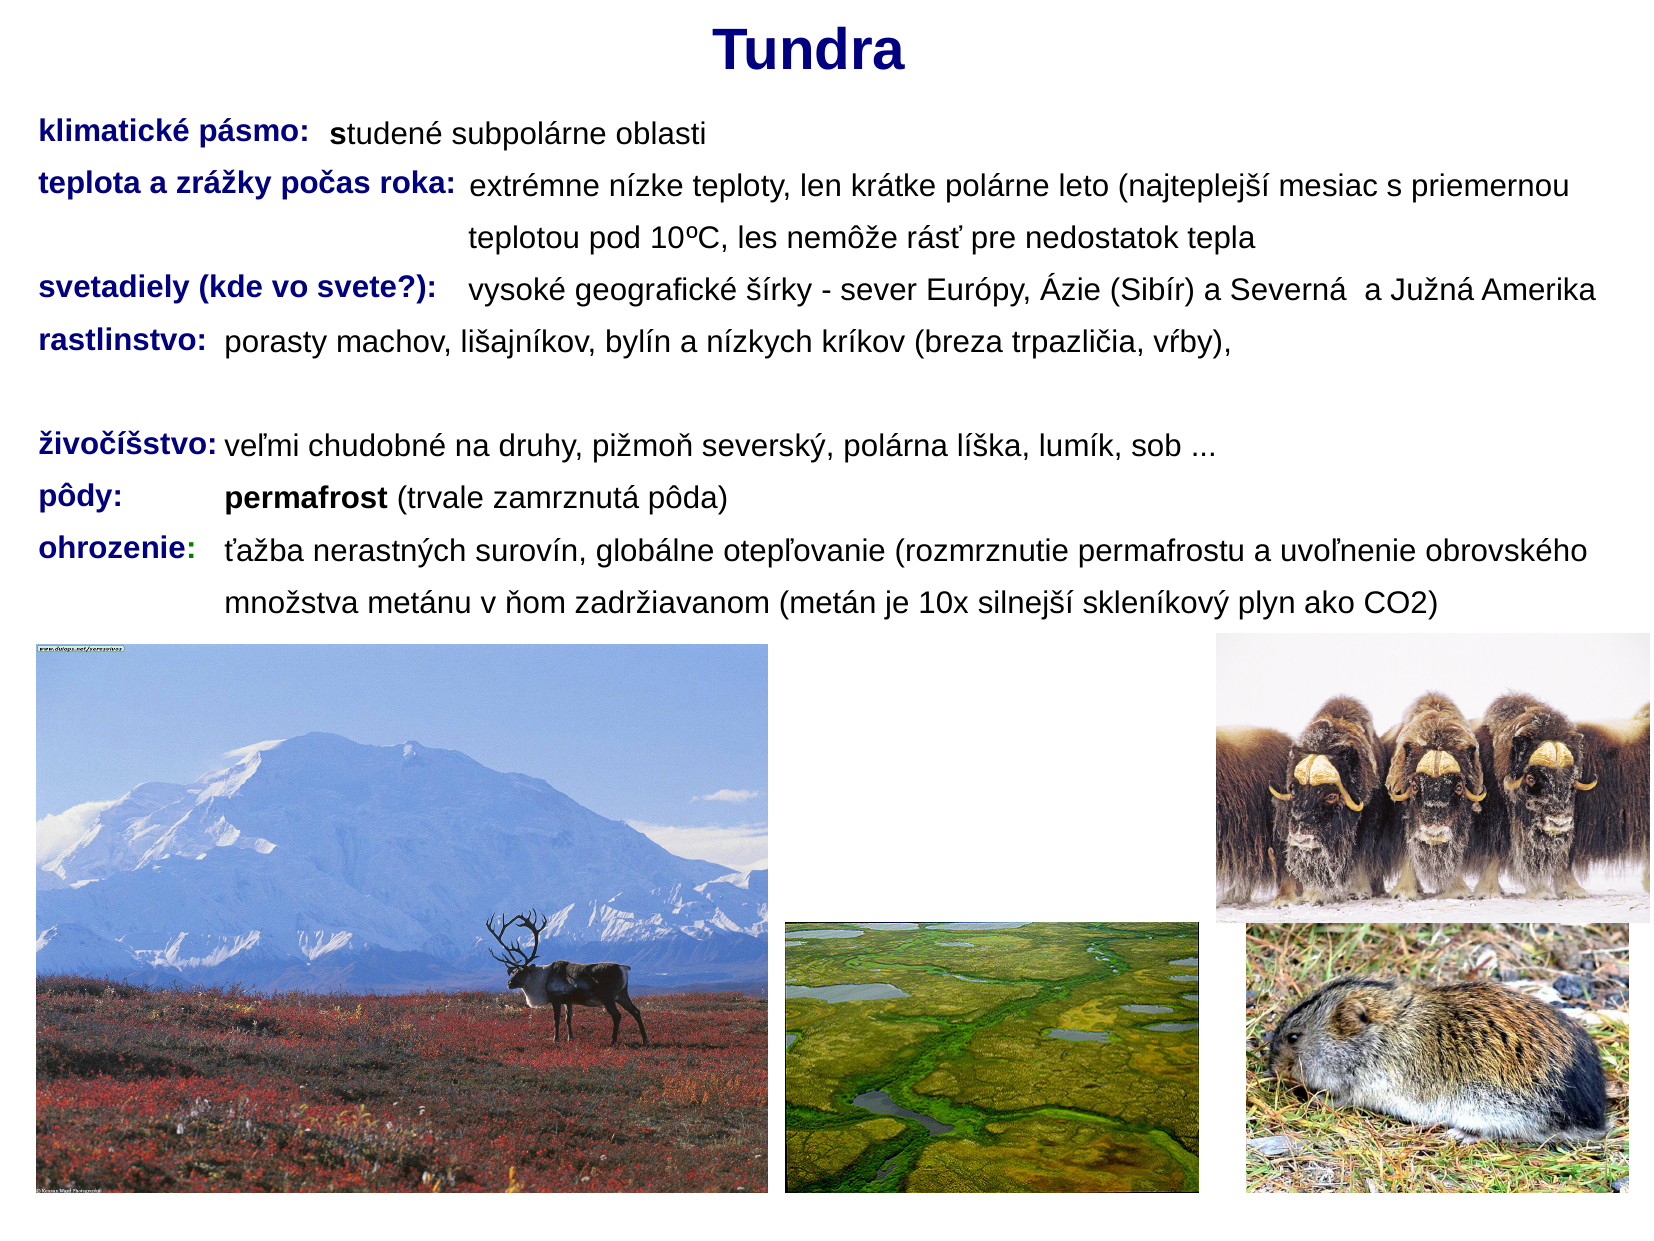

Tundra
klimatické pásmo:
teplota a zrážky počas roka:
svetadiely (kde vo svete?):
rastlinstvo:
živočíšstvo:
pôdy:
ohrozenie:
 studené subpolárne oblasti
 extrémne nízke teploty, len krátke polárne leto (najteplejší mesiac s priemernou
 teplotou pod 10ºC, les nemôže rásť pre nedostatok tepla
 vysoké geografické šírky - sever Európy, Ázie (Sibír) a Severná a Južná Amerika
 porasty machov, lišajníkov, bylín a nízkych kríkov (breza trpazličia, vŕby),
 veľmi chudobné na druhy, pižmoň severský, polárna líška, lumík, sob ...
 permafrost (trvale zamrznutá pôda)
 ťažba nerastných surovín, globálne otepľovanie (rozmrznutie permafrostu a uvoľnenie obrovského
 množstva metánu v ňom zadržiavanom (metán je 10x silnejší skleníkový plyn ako CO2)